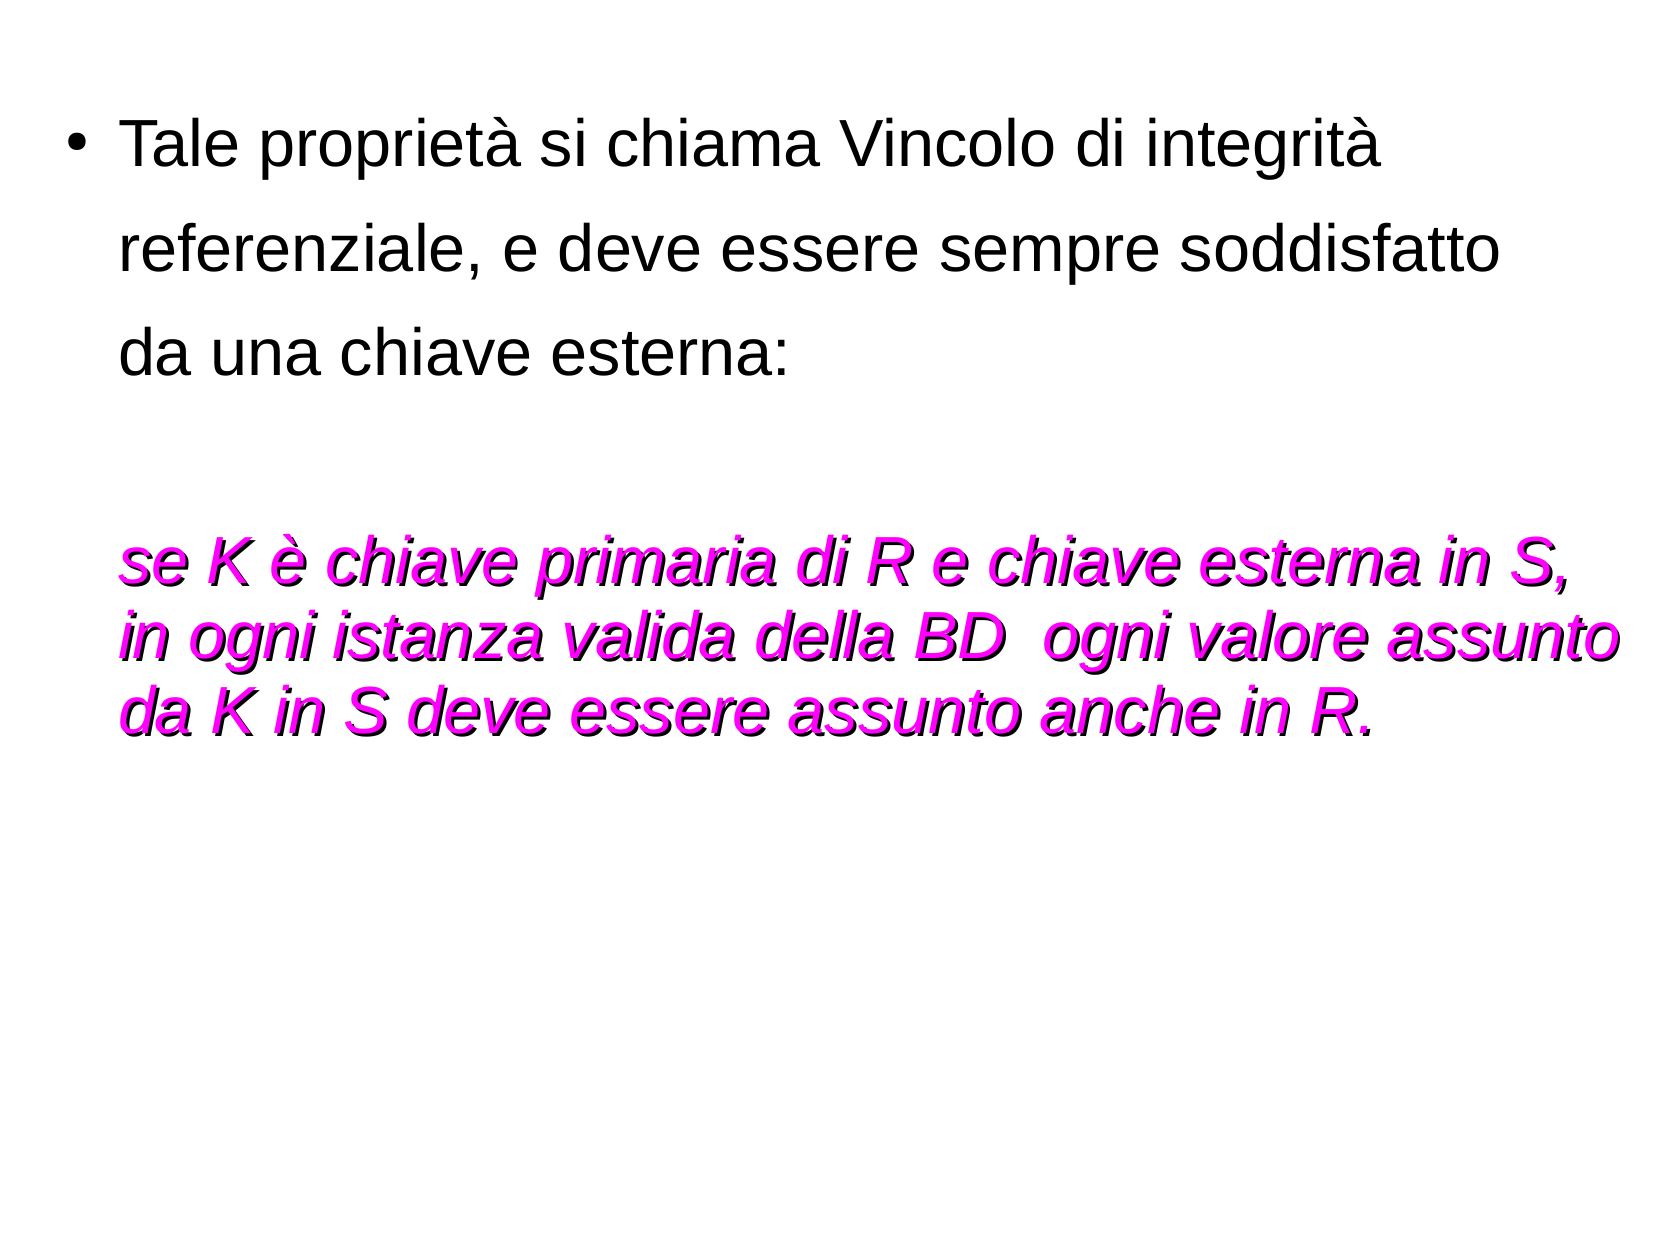

# Tale proprietà si chiama Vincolo di integrità
referenziale, e deve essere sempre soddisfatto
da una chiave esterna:
se K è chiave primaria di R e chiave esterna in S, in ogni istanza valida della BD ogni valore assunto da K in S deve essere assunto anche in R.